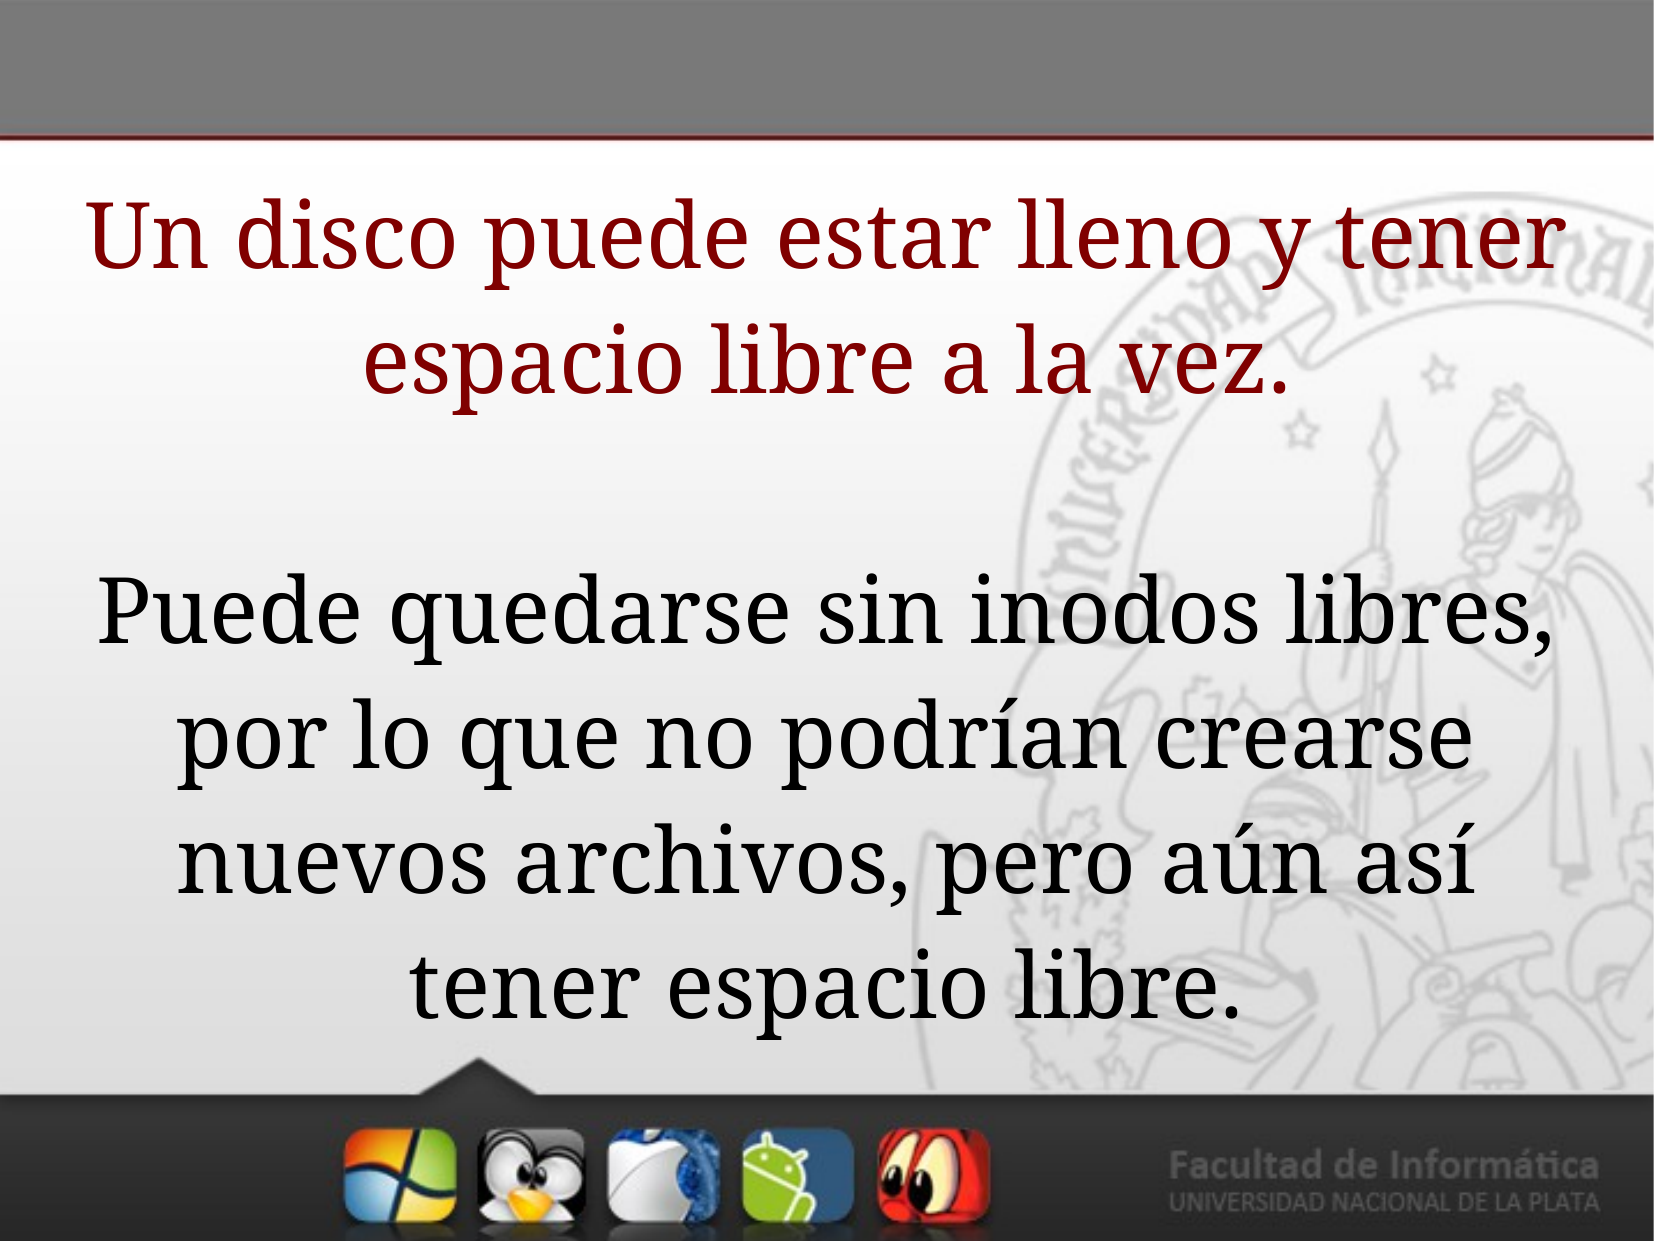

# Un disco puede estar lleno y tener espacio libre a la vez.
Puede quedarse sin inodos libres, por lo que no podrían crearse nuevos archivos, pero aún así tener espacio libre.